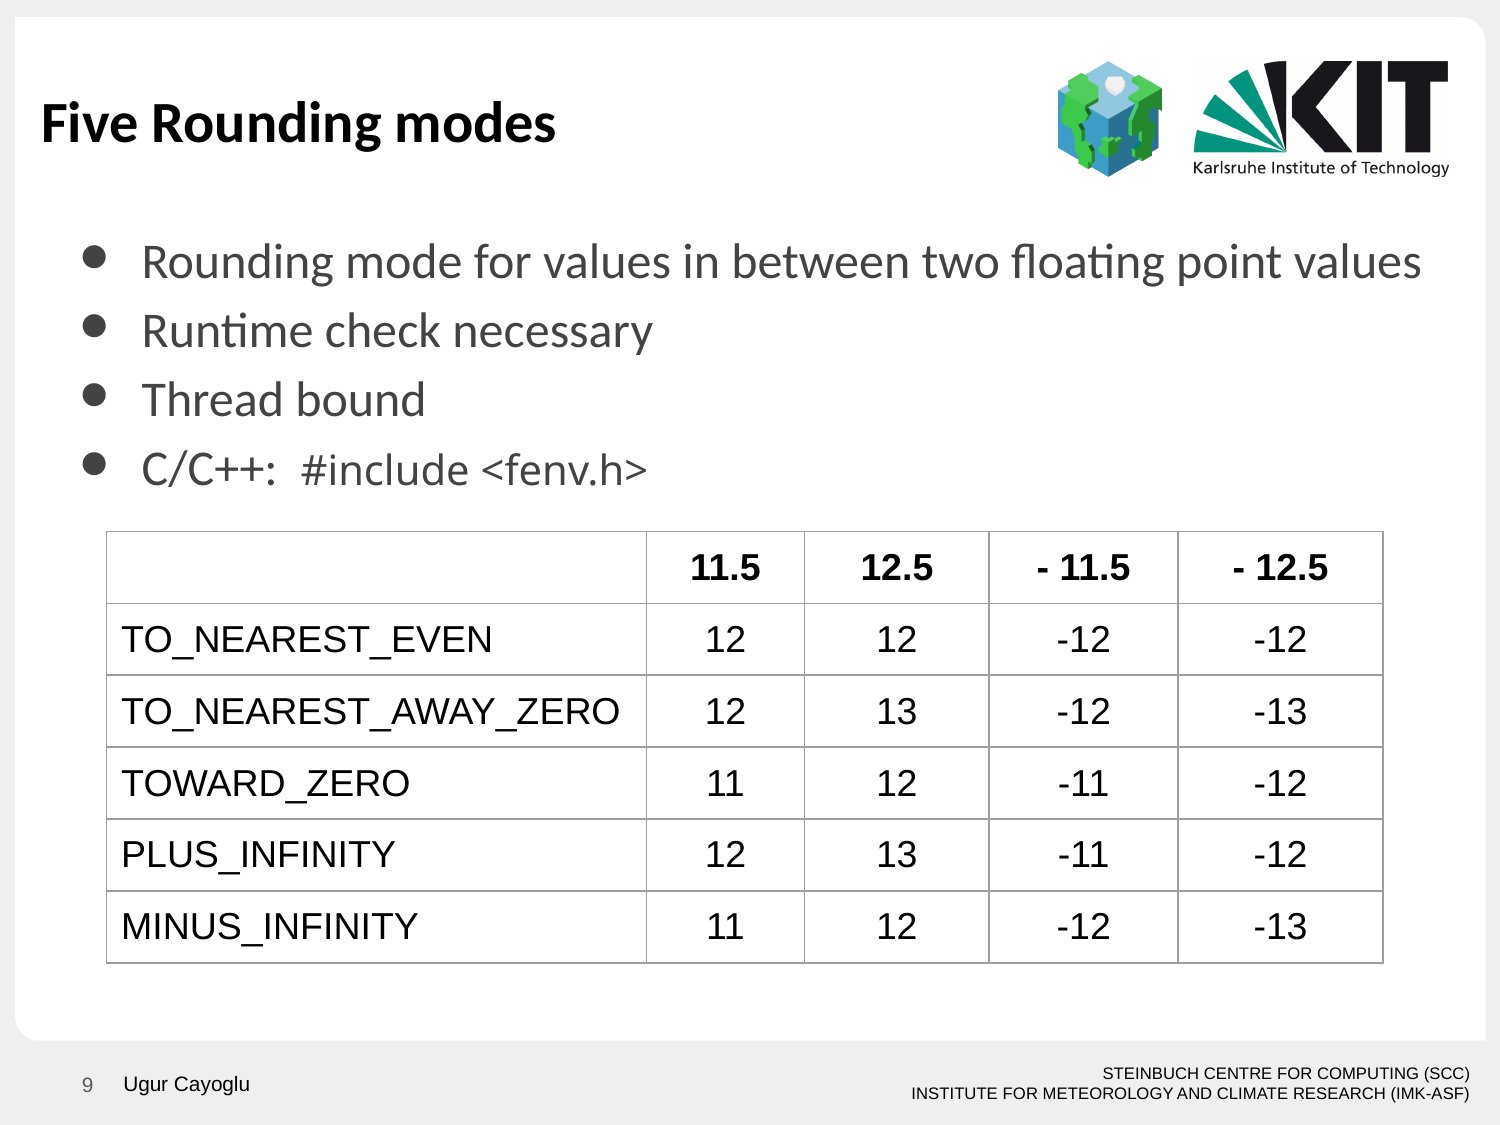

# Five Rounding modes
Rounding mode for values in between two floating point values
Runtime check necessary
Thread bound
C/C++: #include <fenv.h>
| | 11.5 | 12.5 | - 11.5 | - 12.5 |
| --- | --- | --- | --- | --- |
| TO\_NEAREST\_EVEN | 12 | 12 | -12 | -12 |
| TO\_NEAREST\_AWAY\_ZERO | 12 | 13 | -12 | -13 |
| TOWARD\_ZERO | 11 | 12 | -11 | -12 |
| PLUS\_INFINITY | 12 | 13 | -11 | -12 |
| MINUS\_INFINITY | 11 | 12 | -12 | -13 |
STEINBUCH CENTRE FOR COMPUTING (SCC)
INSTITUTE FOR METEOROLOGY AND CLIMATE RESEARCH (IMK-ASF)
Ugur Cayoglu